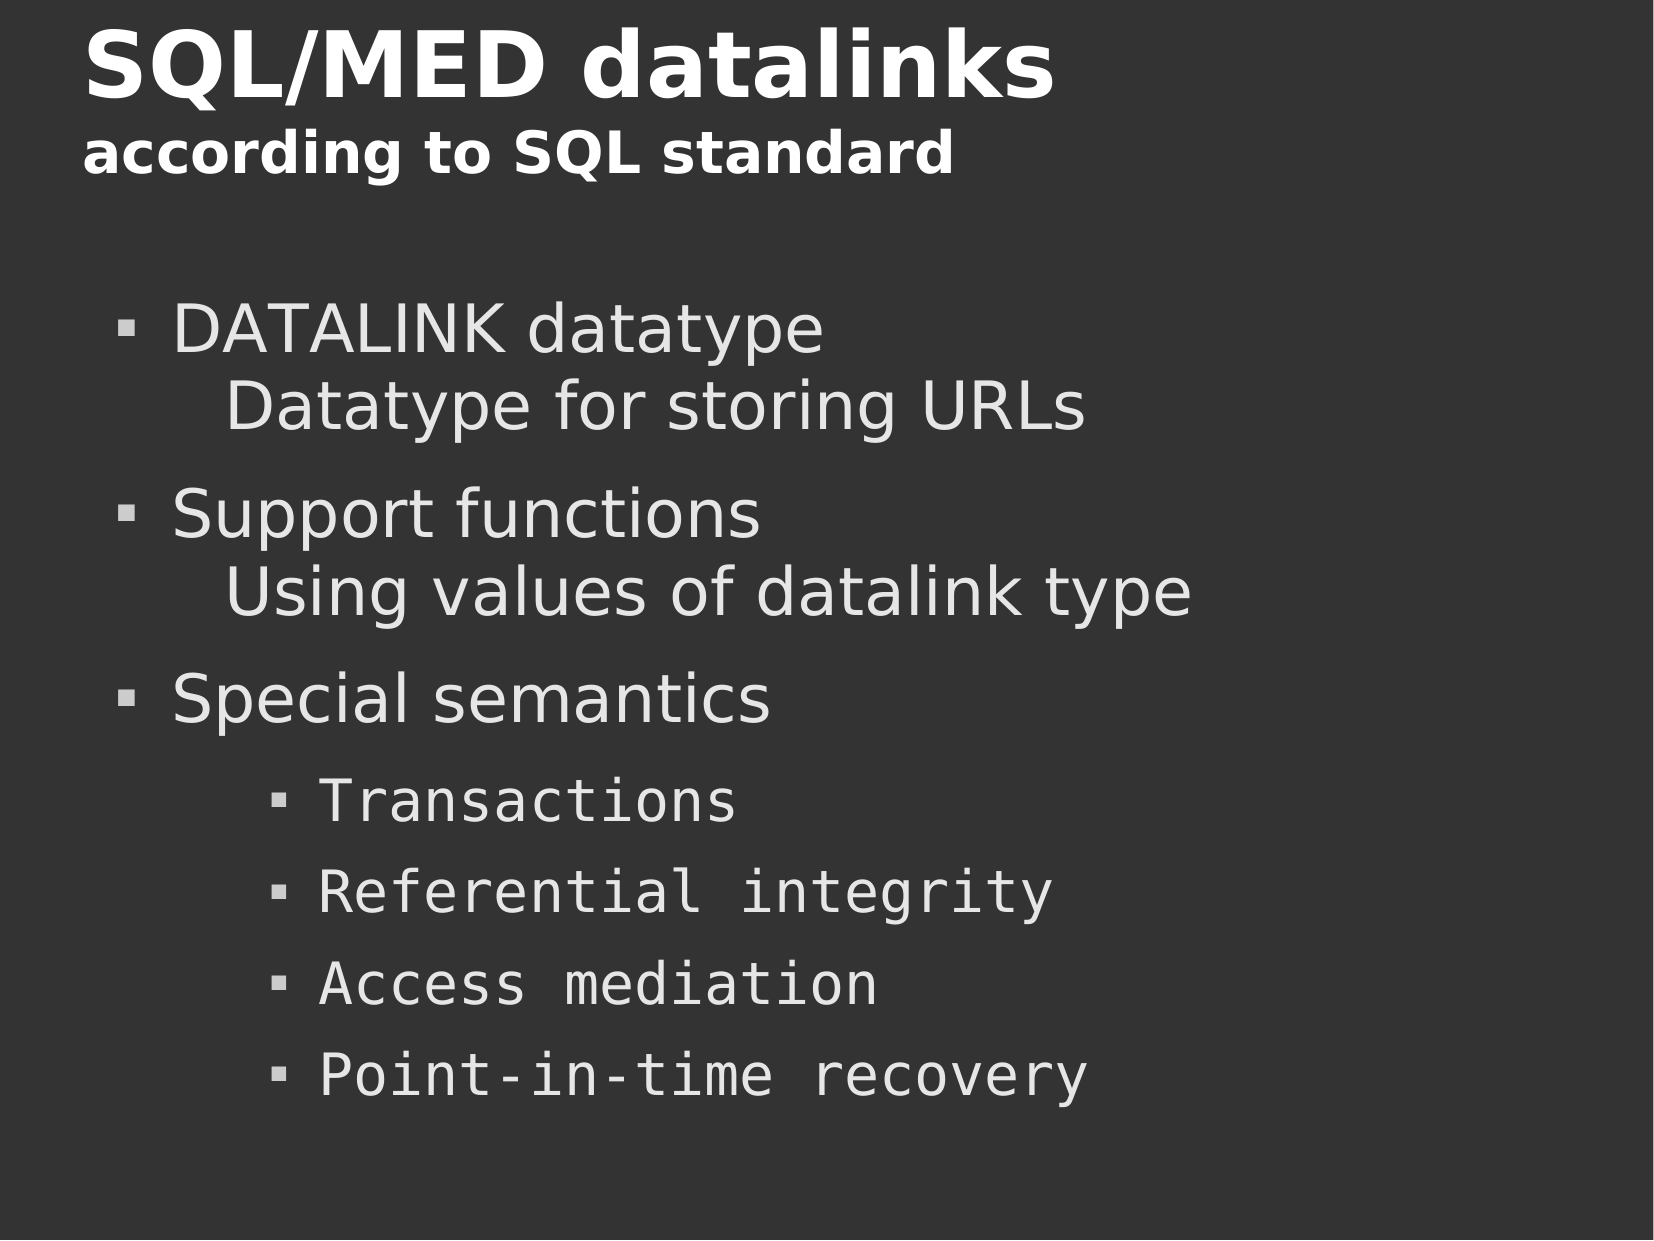

# SQL/MED datalinks according to SQL standard
DATALINK datatype
Datatype for storing URLs
Support functions
Using values of datalink type
Special semantics
Transactions
Referential integrity
Access mediation
Point-in-time recovery